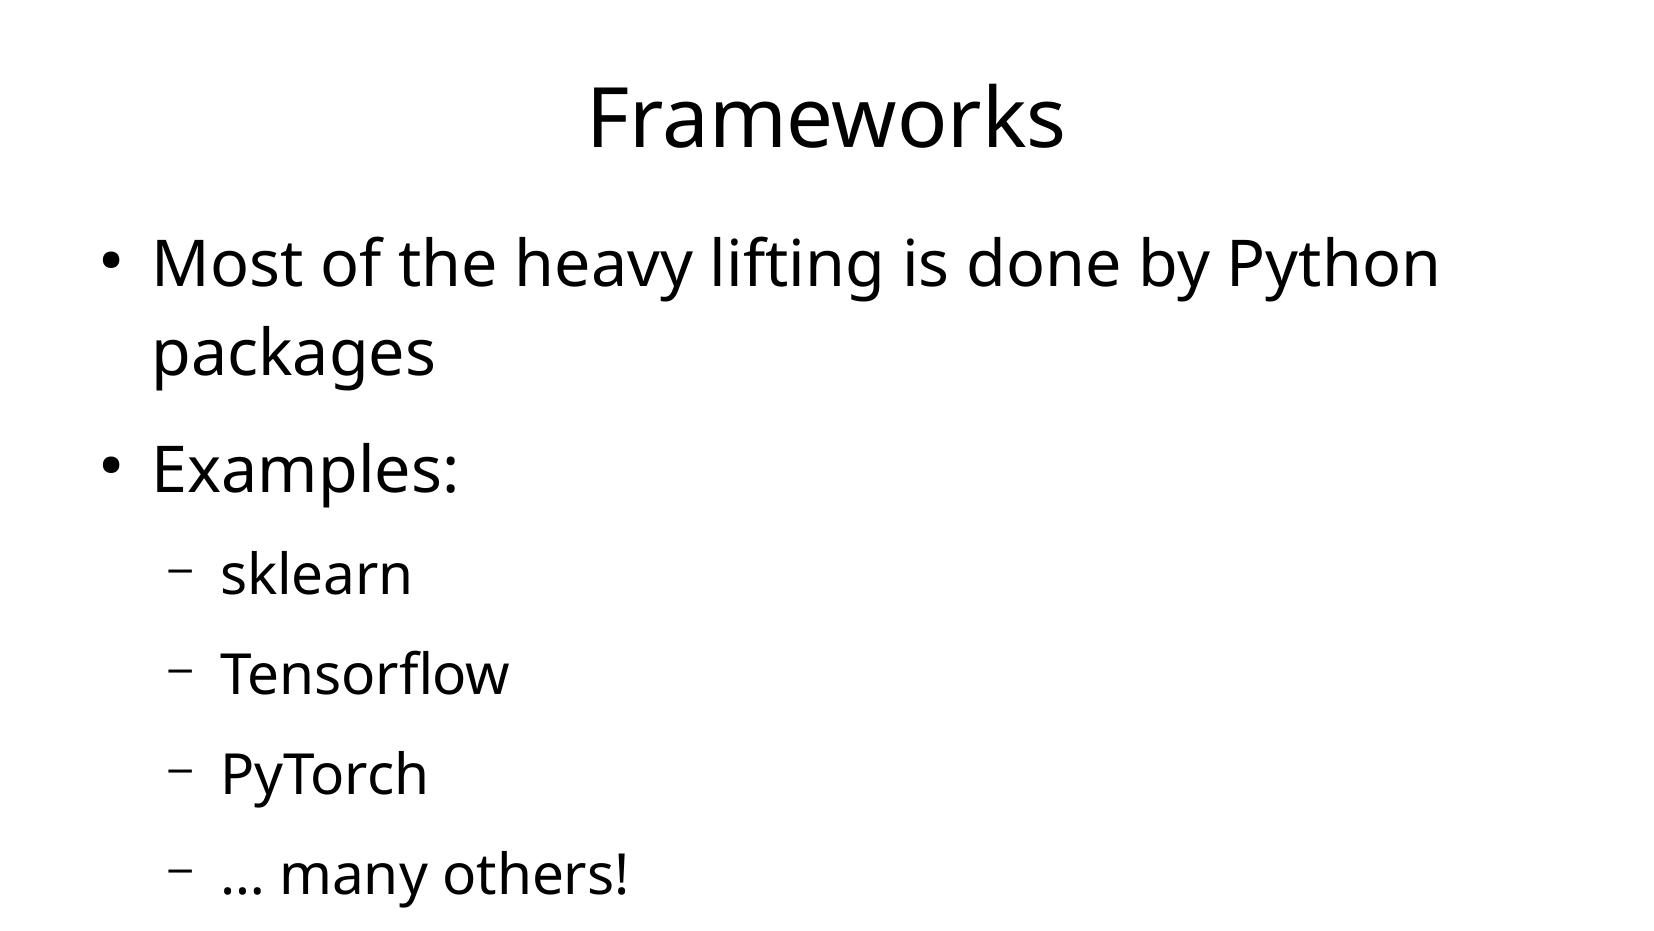

# Frameworks
Most of the heavy lifting is done by Python packages
Examples:
sklearn
Tensorflow
PyTorch
… many others!